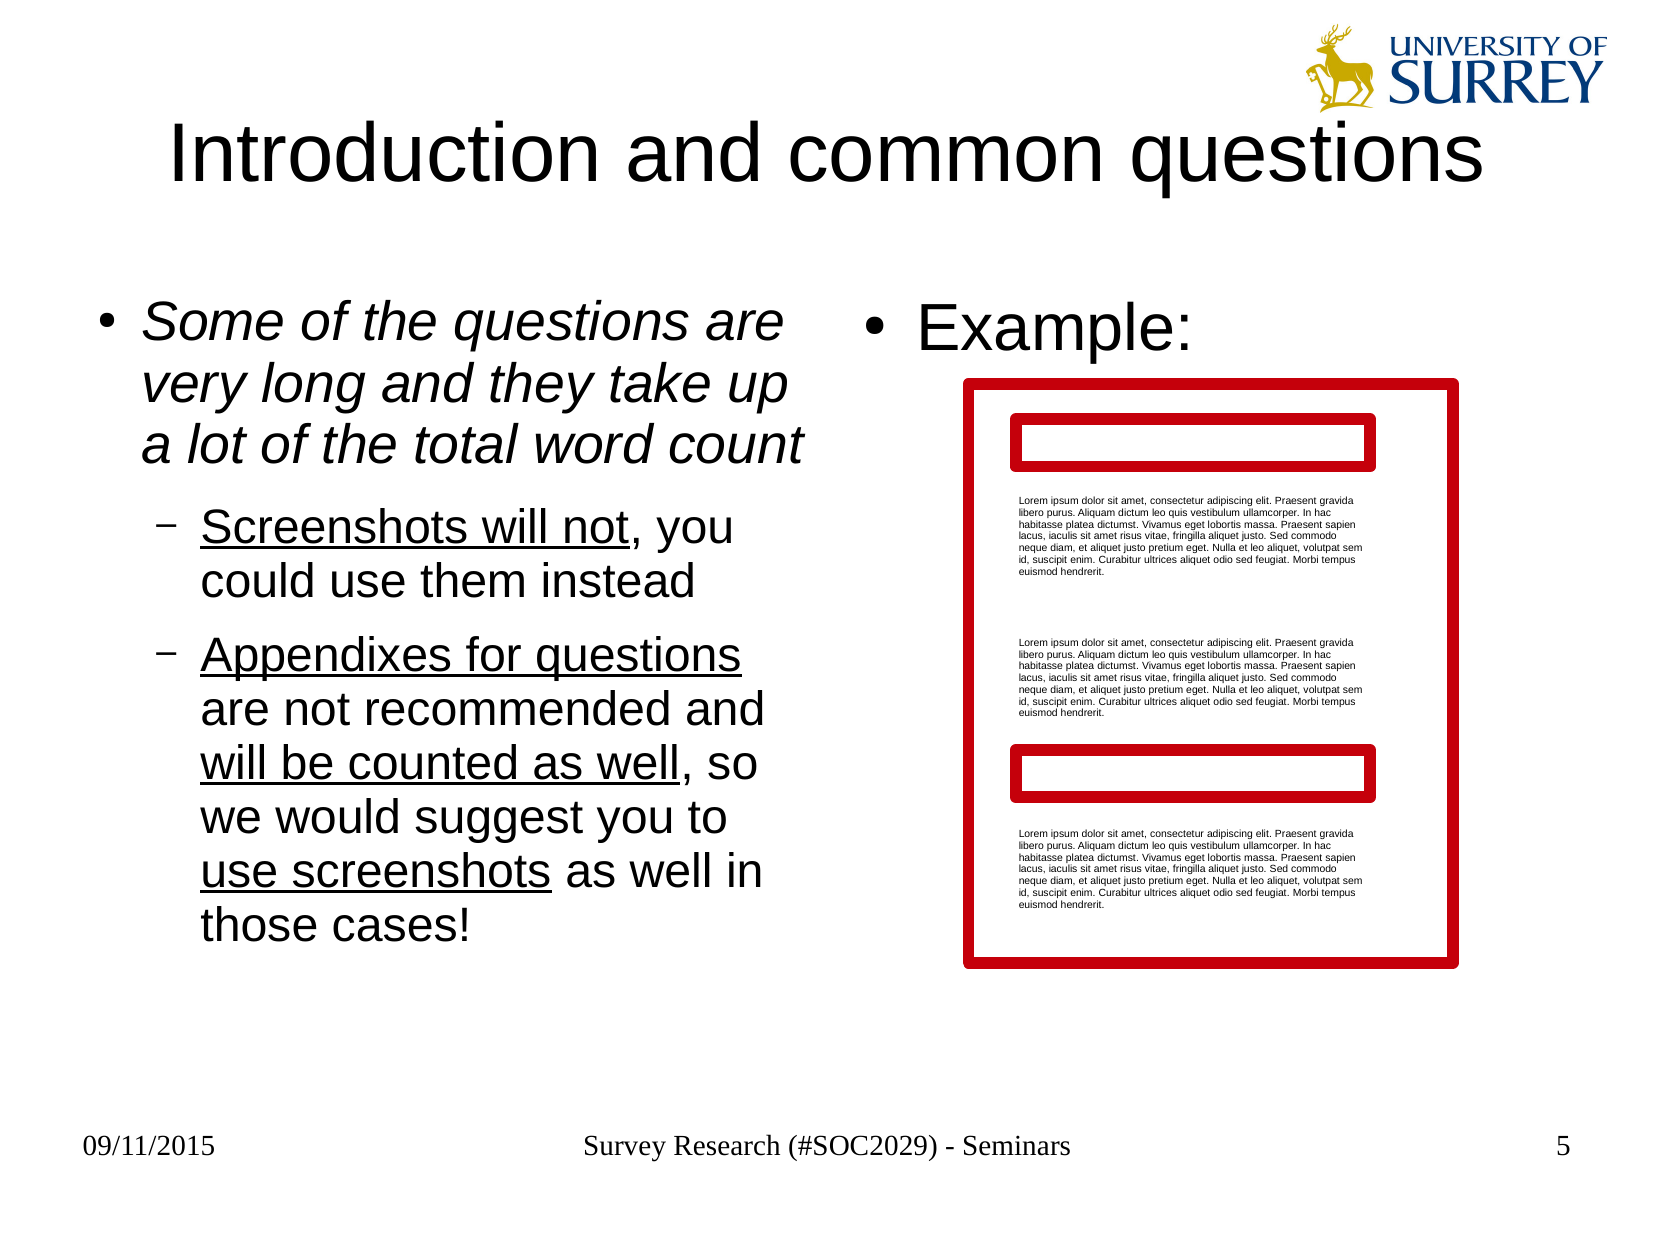

Introduction and common questions
# Some of the questions are very long and they take up a lot of the total word count
Screenshots will not, you could use them instead
Appendixes for questions are not recommended and will be counted as well, so we would suggest you to use screenshots as well in those cases!
Example:
Lorem ipsum dolor sit amet, consectetur adipiscing elit. Praesent gravida libero purus. Aliquam dictum leo quis vestibulum ullamcorper. In hac habitasse platea dictumst. Vivamus eget lobortis massa. Praesent sapien lacus, iaculis sit amet risus vitae, fringilla aliquet justo. Sed commodo neque diam, et aliquet justo pretium eget. Nulla et leo aliquet, volutpat sem id, suscipit enim. Curabitur ultrices aliquet odio sed feugiat. Morbi tempus euismod hendrerit.
Lorem ipsum dolor sit amet, consectetur adipiscing elit. Praesent gravida libero purus. Aliquam dictum leo quis vestibulum ullamcorper. In hac habitasse platea dictumst. Vivamus eget lobortis massa. Praesent sapien lacus, iaculis sit amet risus vitae, fringilla aliquet justo. Sed commodo neque diam, et aliquet justo pretium eget. Nulla et leo aliquet, volutpat sem id, suscipit enim. Curabitur ultrices aliquet odio sed feugiat. Morbi tempus euismod hendrerit.
Lorem ipsum dolor sit amet, consectetur adipiscing elit. Praesent gravida libero purus. Aliquam dictum leo quis vestibulum ullamcorper. In hac habitasse platea dictumst. Vivamus eget lobortis massa. Praesent sapien lacus, iaculis sit amet risus vitae, fringilla aliquet justo. Sed commodo neque diam, et aliquet justo pretium eget. Nulla et leo aliquet, volutpat sem id, suscipit enim. Curabitur ultrices aliquet odio sed feugiat. Morbi tempus euismod hendrerit.
05/10/2015
5